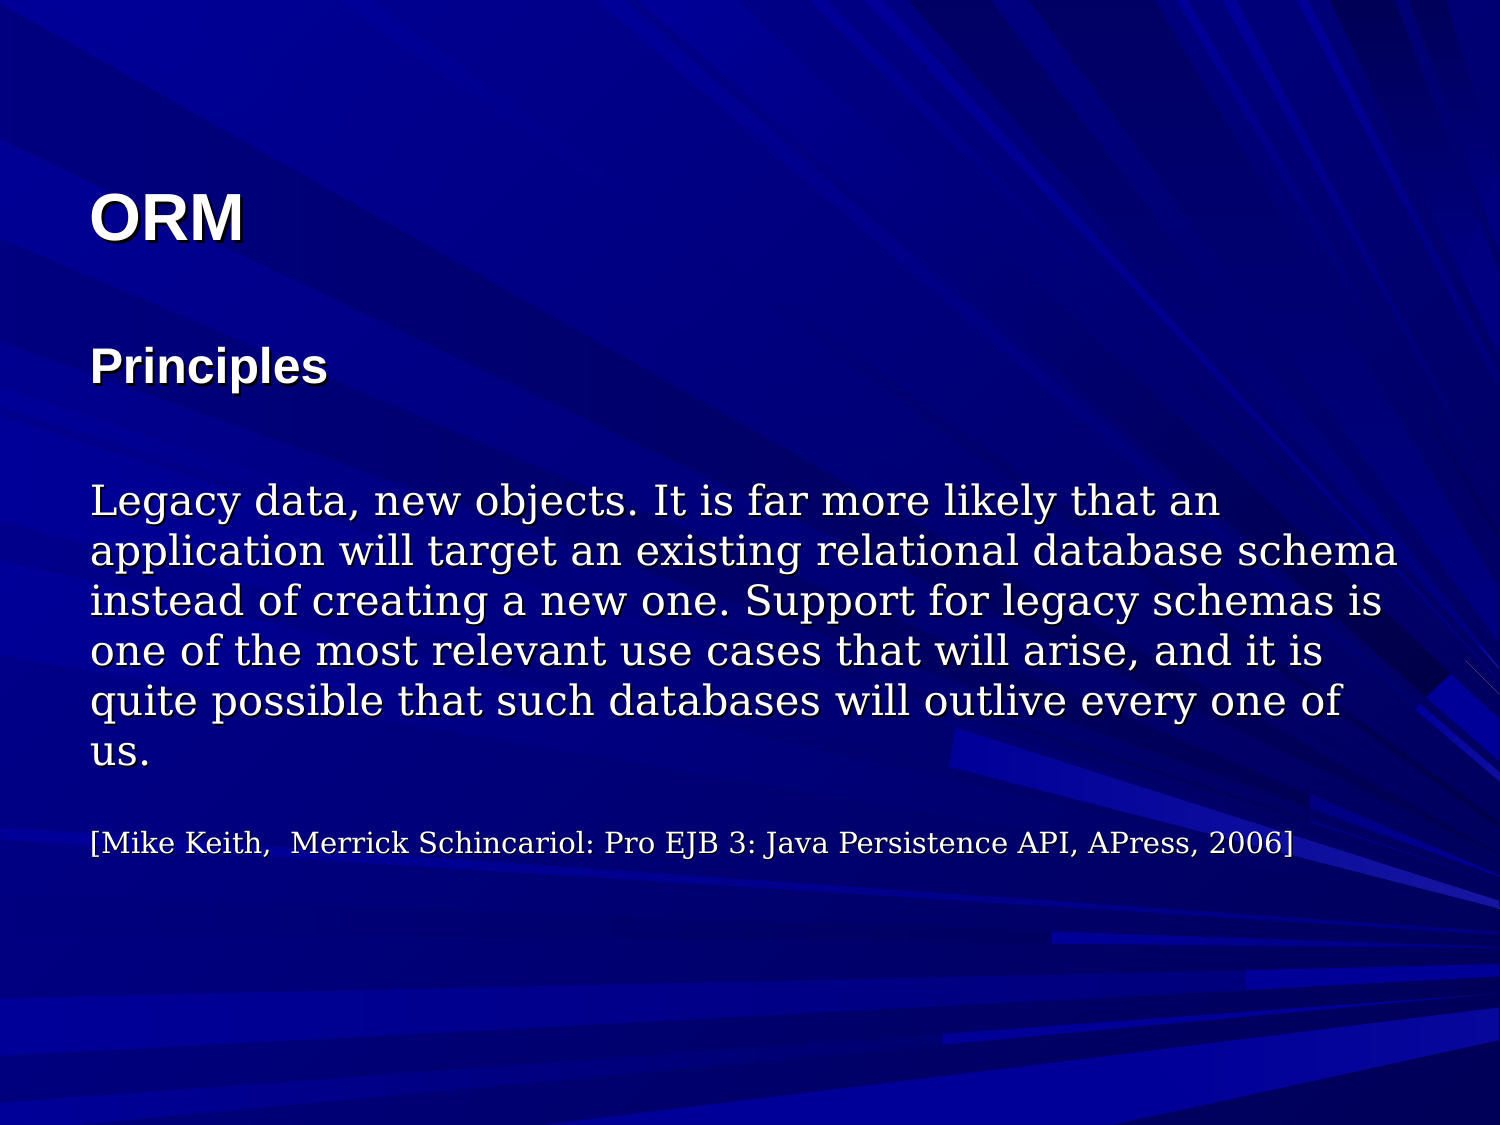

# ORM Principles Legacy data, new objects. It is far more likely that an application will target an existing relational database schema instead of creating a new one. Support for legacy schemas is one of the most relevant use cases that will arise, and it is quite possible that such databases will outlive every one of us. [Mike Keith, Merrick Schincariol: Pro EJB 3: Java Persistence API, APress, 2006]